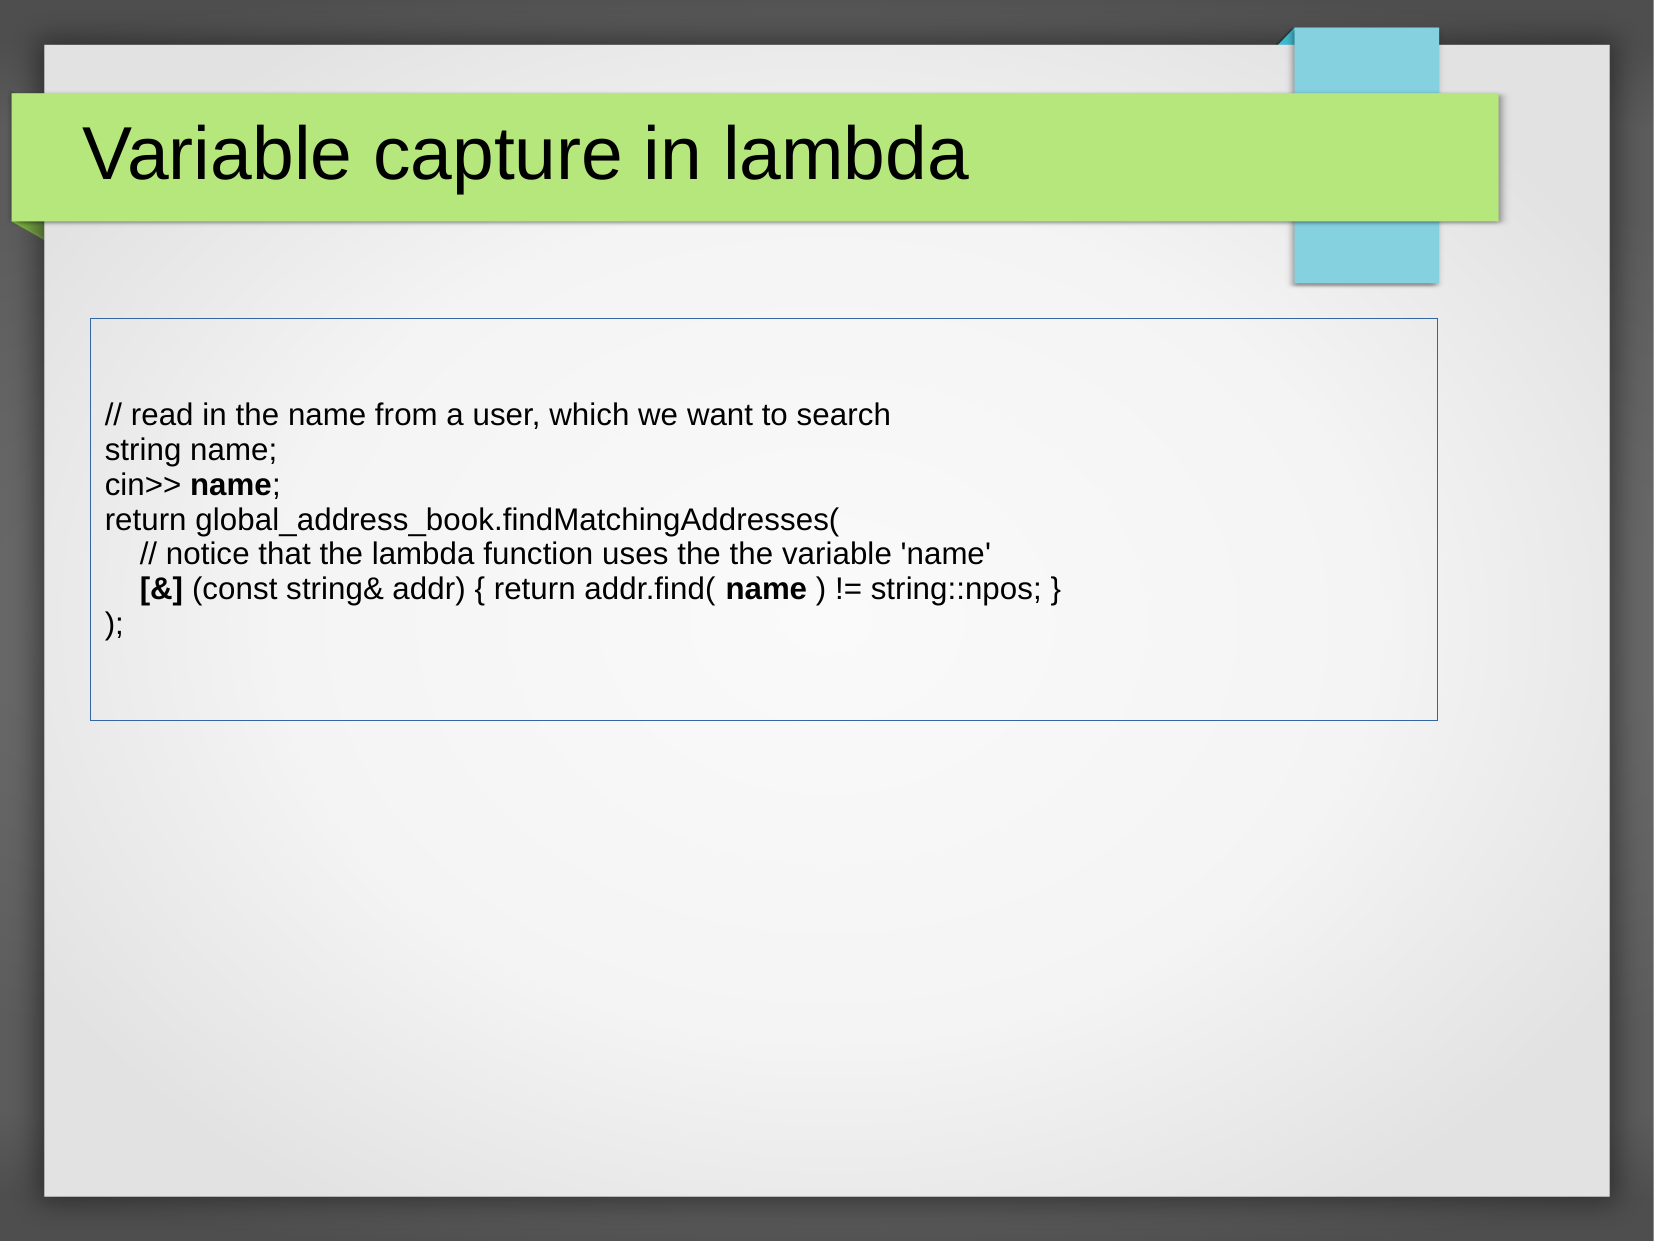

# Variable capture in lambda
// read in the name from a user, which we want to search
string name;
cin>> name;
return global_address_book.findMatchingAddresses(
 // notice that the lambda function uses the the variable 'name'
 [&] (const string& addr) { return addr.find( name ) != string::npos; }
);